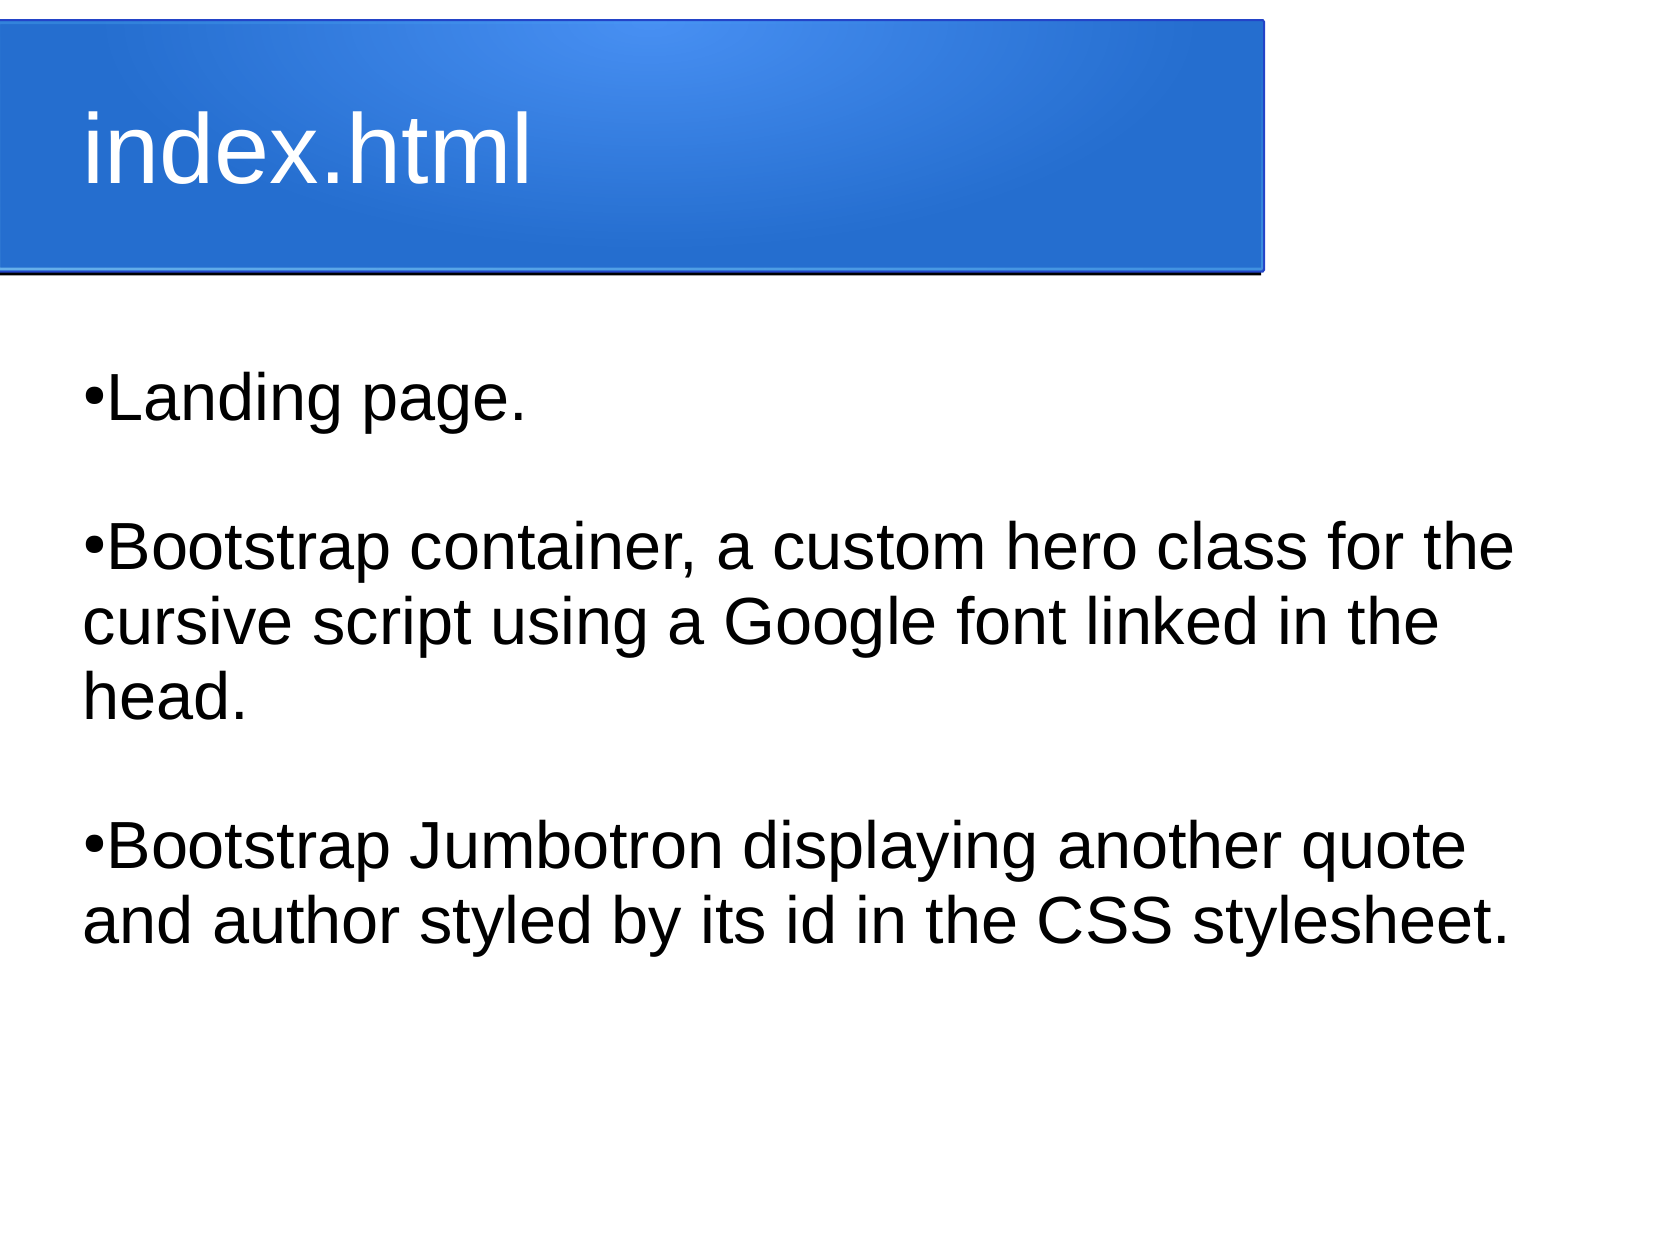

# index.html
Landing page.
Bootstrap container, a custom hero class for the cursive script using a Google font linked in the head.
Bootstrap Jumbotron displaying another quote and author styled by its id in the CSS stylesheet.